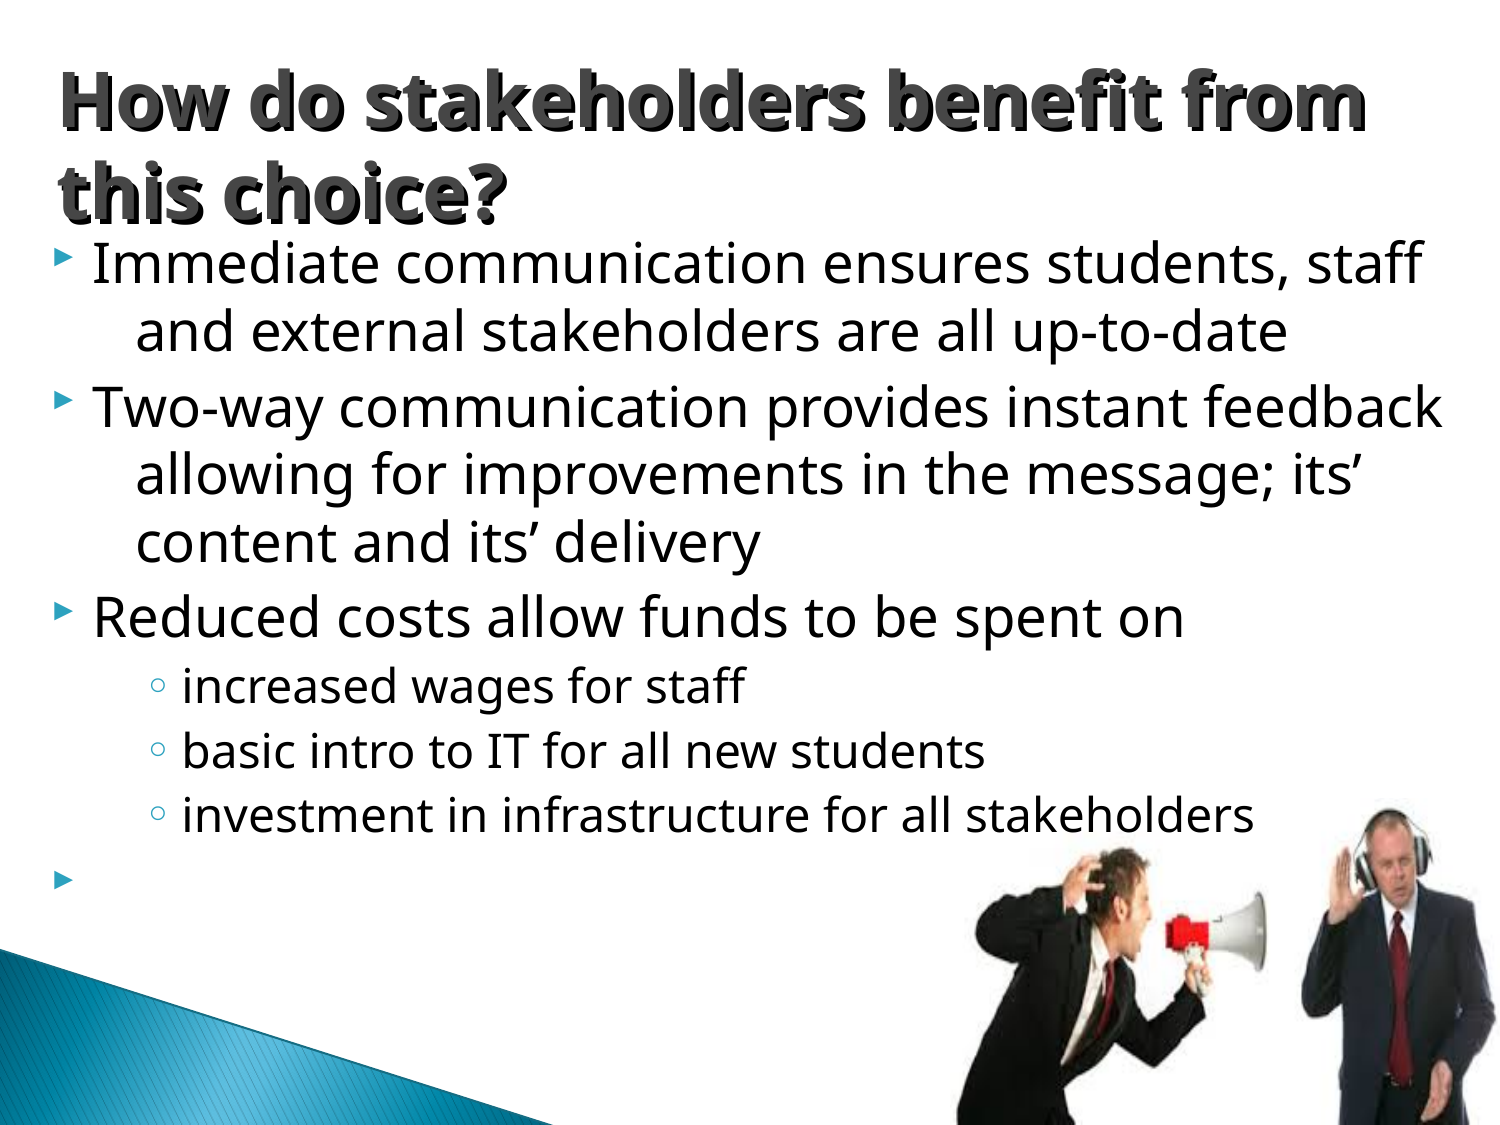

How do stakeholders benefit from this choice?
# Immediate communication ensures students, staff and external stakeholders are all up-to-date
Two-way communication provides instant feedback allowing for improvements in the message; its’ content and its’ delivery
Reduced costs allow funds to be spent on
increased wages for staff
basic intro to IT for all new students
investment in infrastructure for all stakeholders